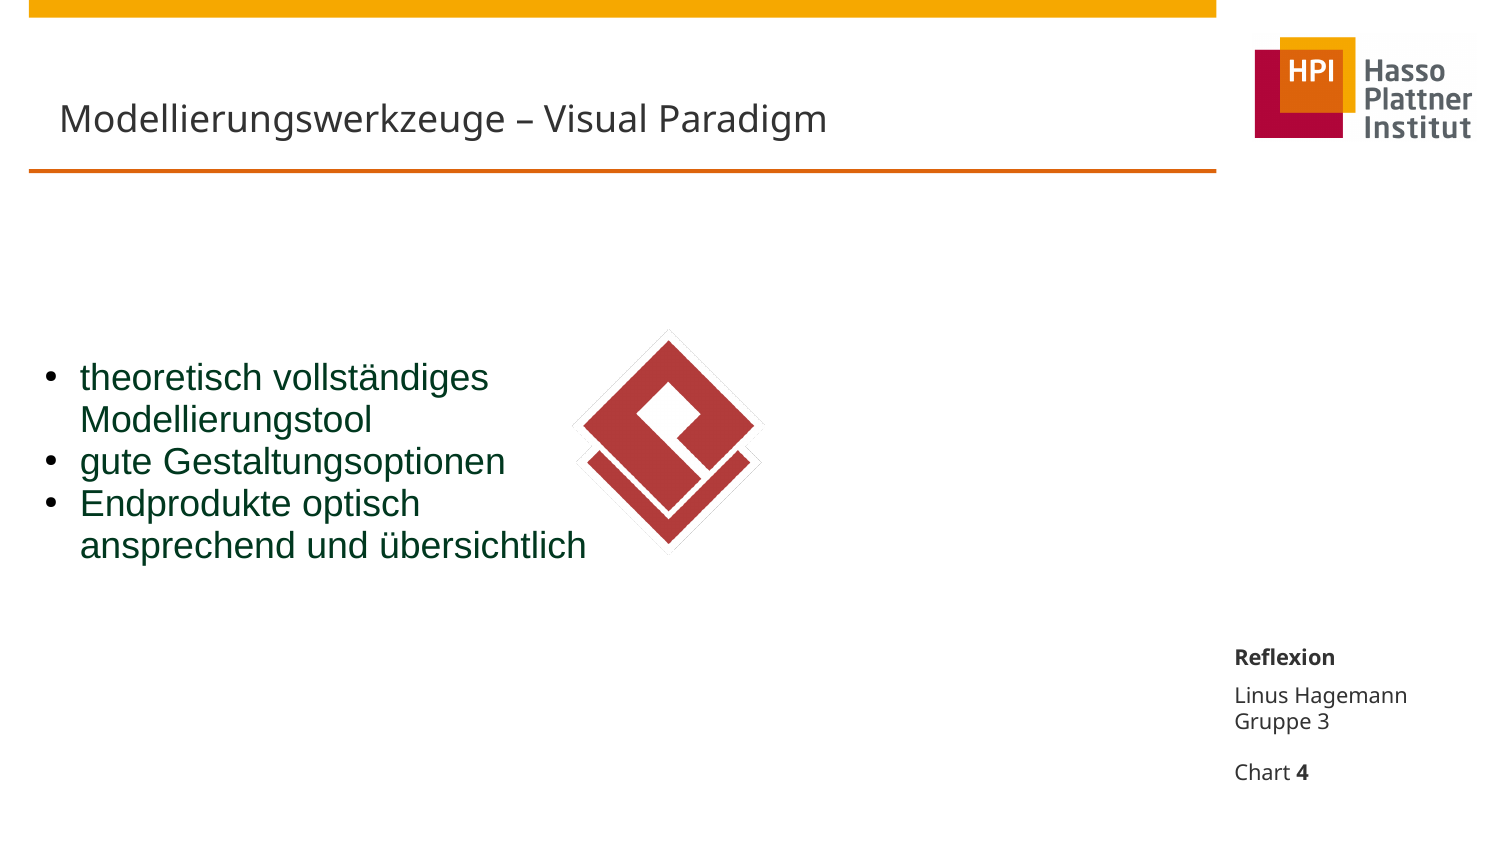

# Modellierungswerkzeuge – Visual Paradigm
theoretisch vollständiges
Modellierungstool
gute Gestaltungsoptionen
Endprodukte optisch
ansprechend und übersichtlich
Reflexion
Linus Hagemann
Gruppe 3
4